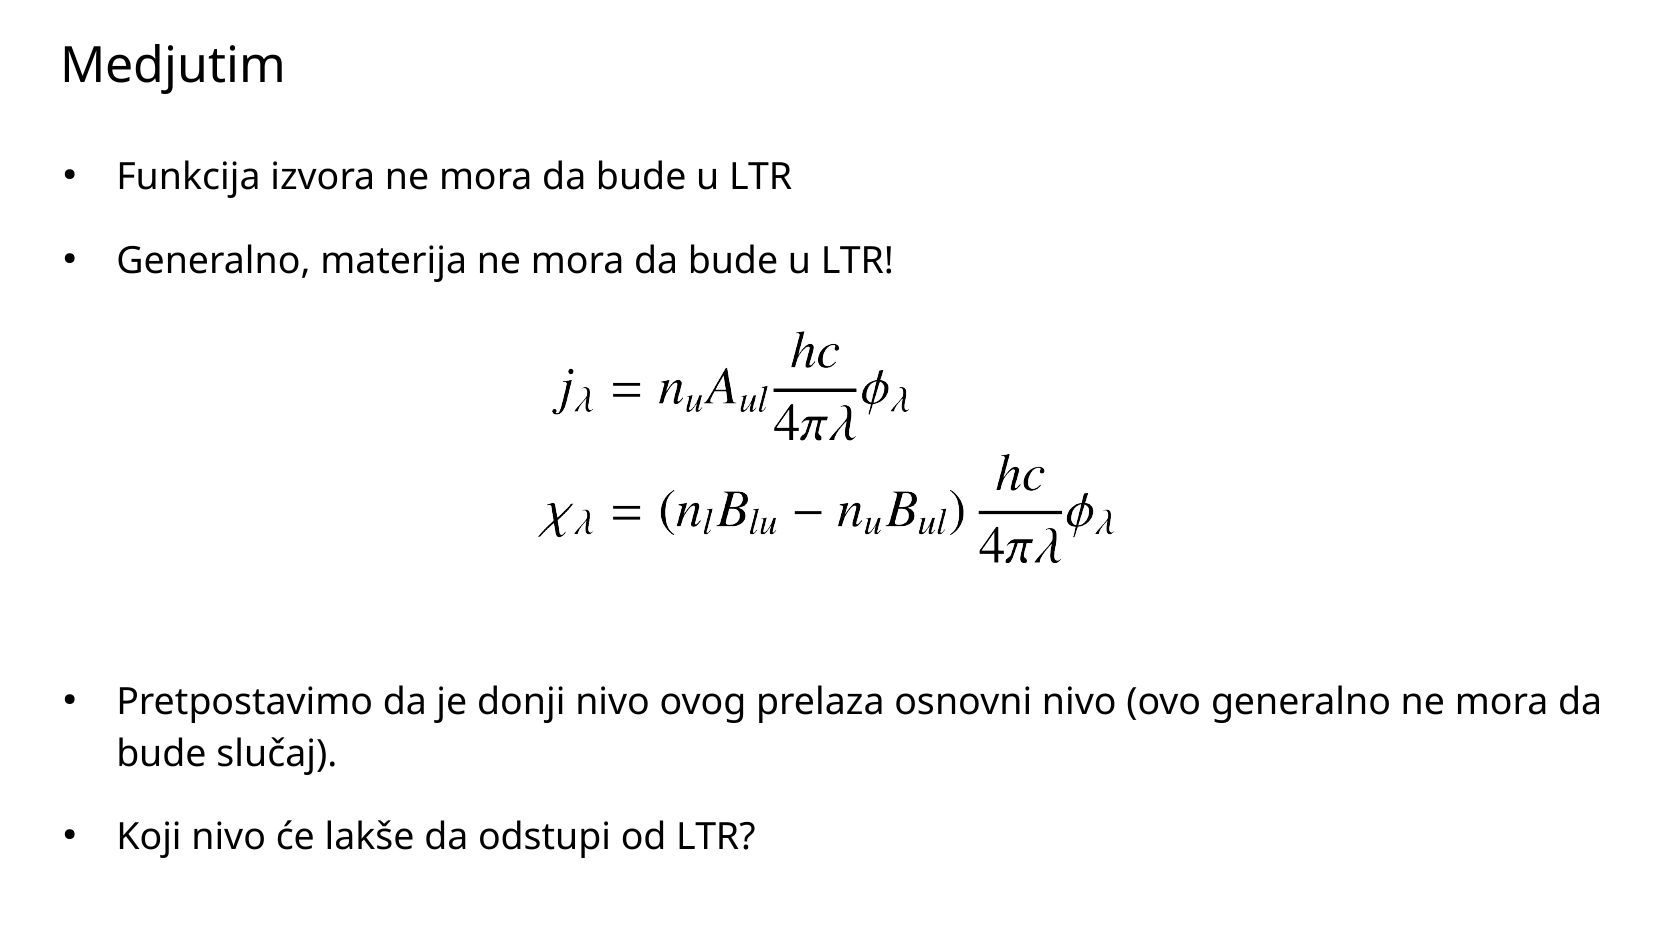

# Medjutim
Funkcija izvora ne mora da bude u LTR
Generalno, materija ne mora da bude u LTR!
Pretpostavimo da je donji nivo ovog prelaza osnovni nivo (ovo generalno ne mora da bude slučaj).
Koji nivo će lakše da odstupi od LTR?